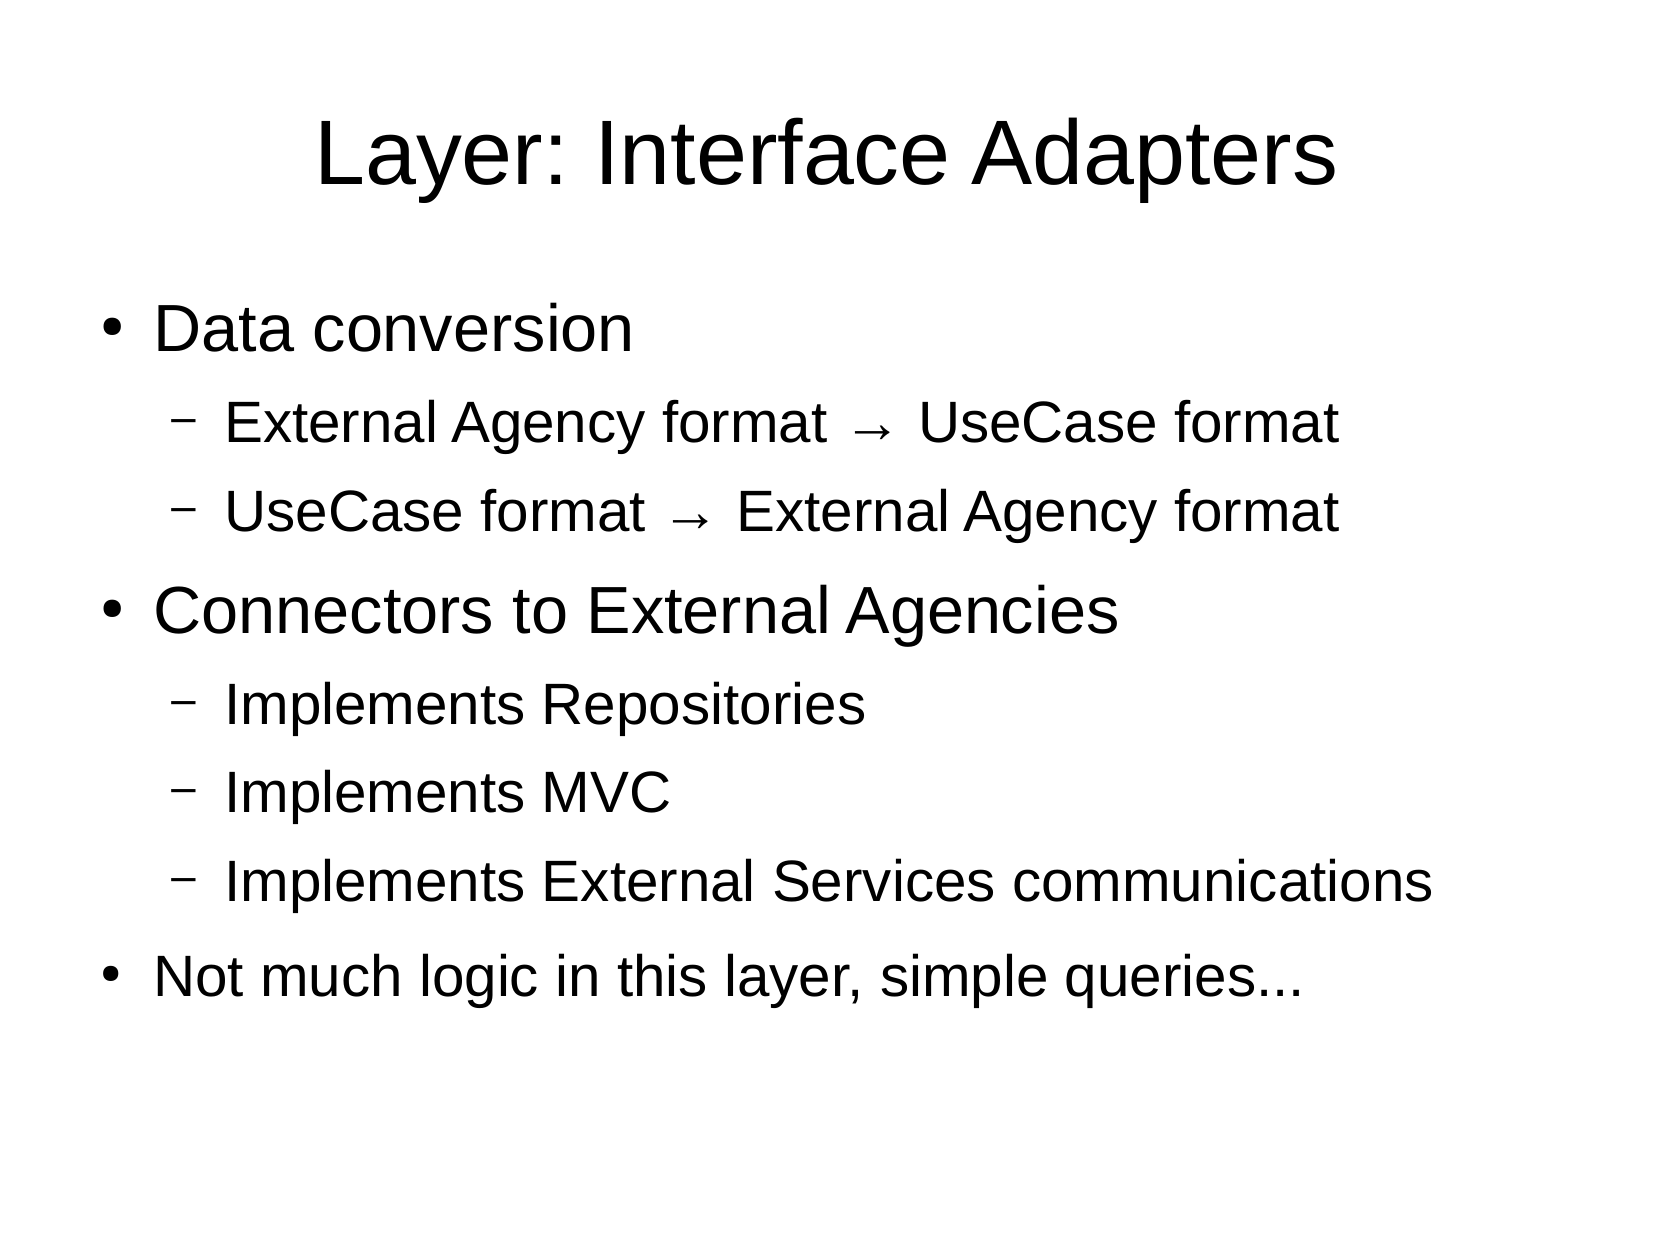

# Layer: Interface Adapters
Data conversion
External Agency format → UseCase format
UseCase format → External Agency format
Connectors to External Agencies
Implements Repositories
Implements MVC
Implements External Services communications
Not much logic in this layer, simple queries...